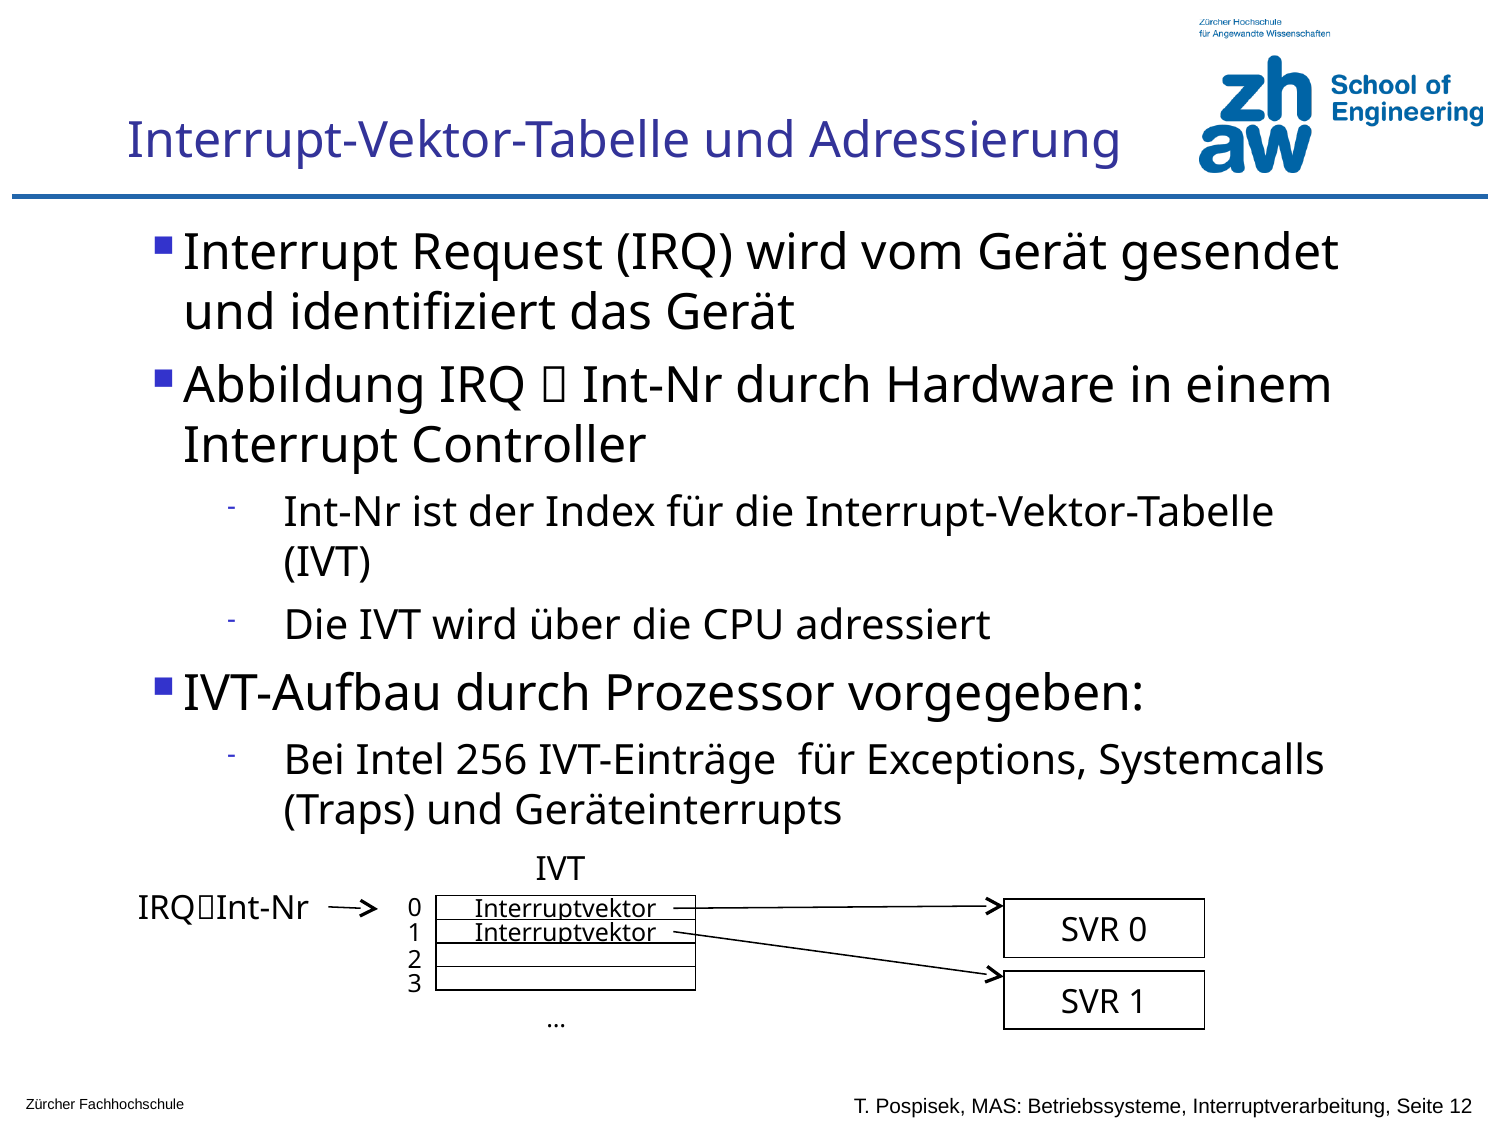

# Interrupt-Vektor-Tabelle und Adressierung
Interrupt Request (IRQ) wird vom Gerät gesendet und identifiziert das Gerät
Abbildung IRQ  Int-Nr durch Hardware in einem Interrupt Controller
Int-Nr ist der Index für die Interrupt-Vektor-Tabelle (IVT)
Die IVT wird über die CPU adressiert
IVT-Aufbau durch Prozessor vorgegeben:
Bei Intel 256 IVT-Einträge für Exceptions, Systemcalls (Traps) und Geräteinterrupts
IVT
IRQInt-Nr
0
Interruptvektor
SVR 0
1
Interruptvektor
2
3
SVR 1
…